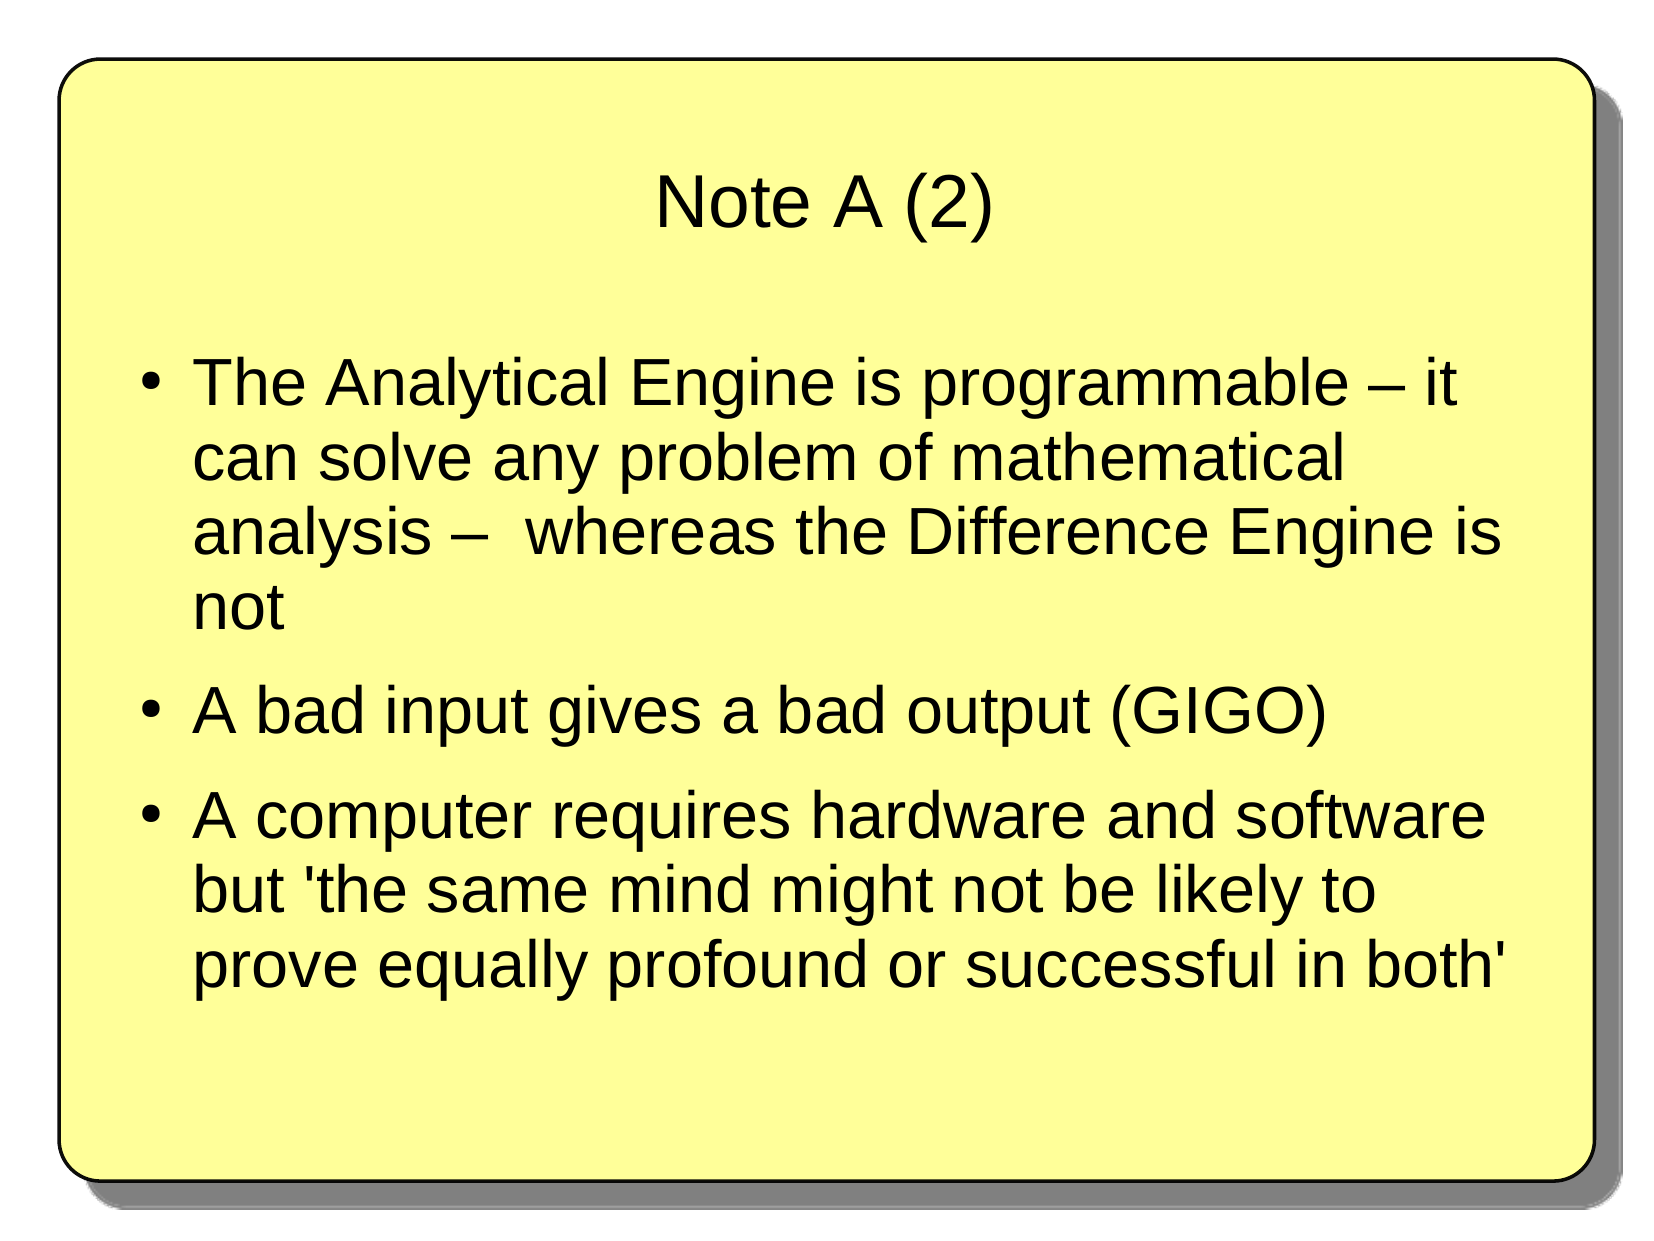

# Note A (2)
The Analytical Engine is programmable – it can solve any problem of mathematical analysis – whereas the Difference Engine is not
A bad input gives a bad output (GIGO)
A computer requires hardware and software but 'the same mind might not be likely to prove equally profound or successful in both'